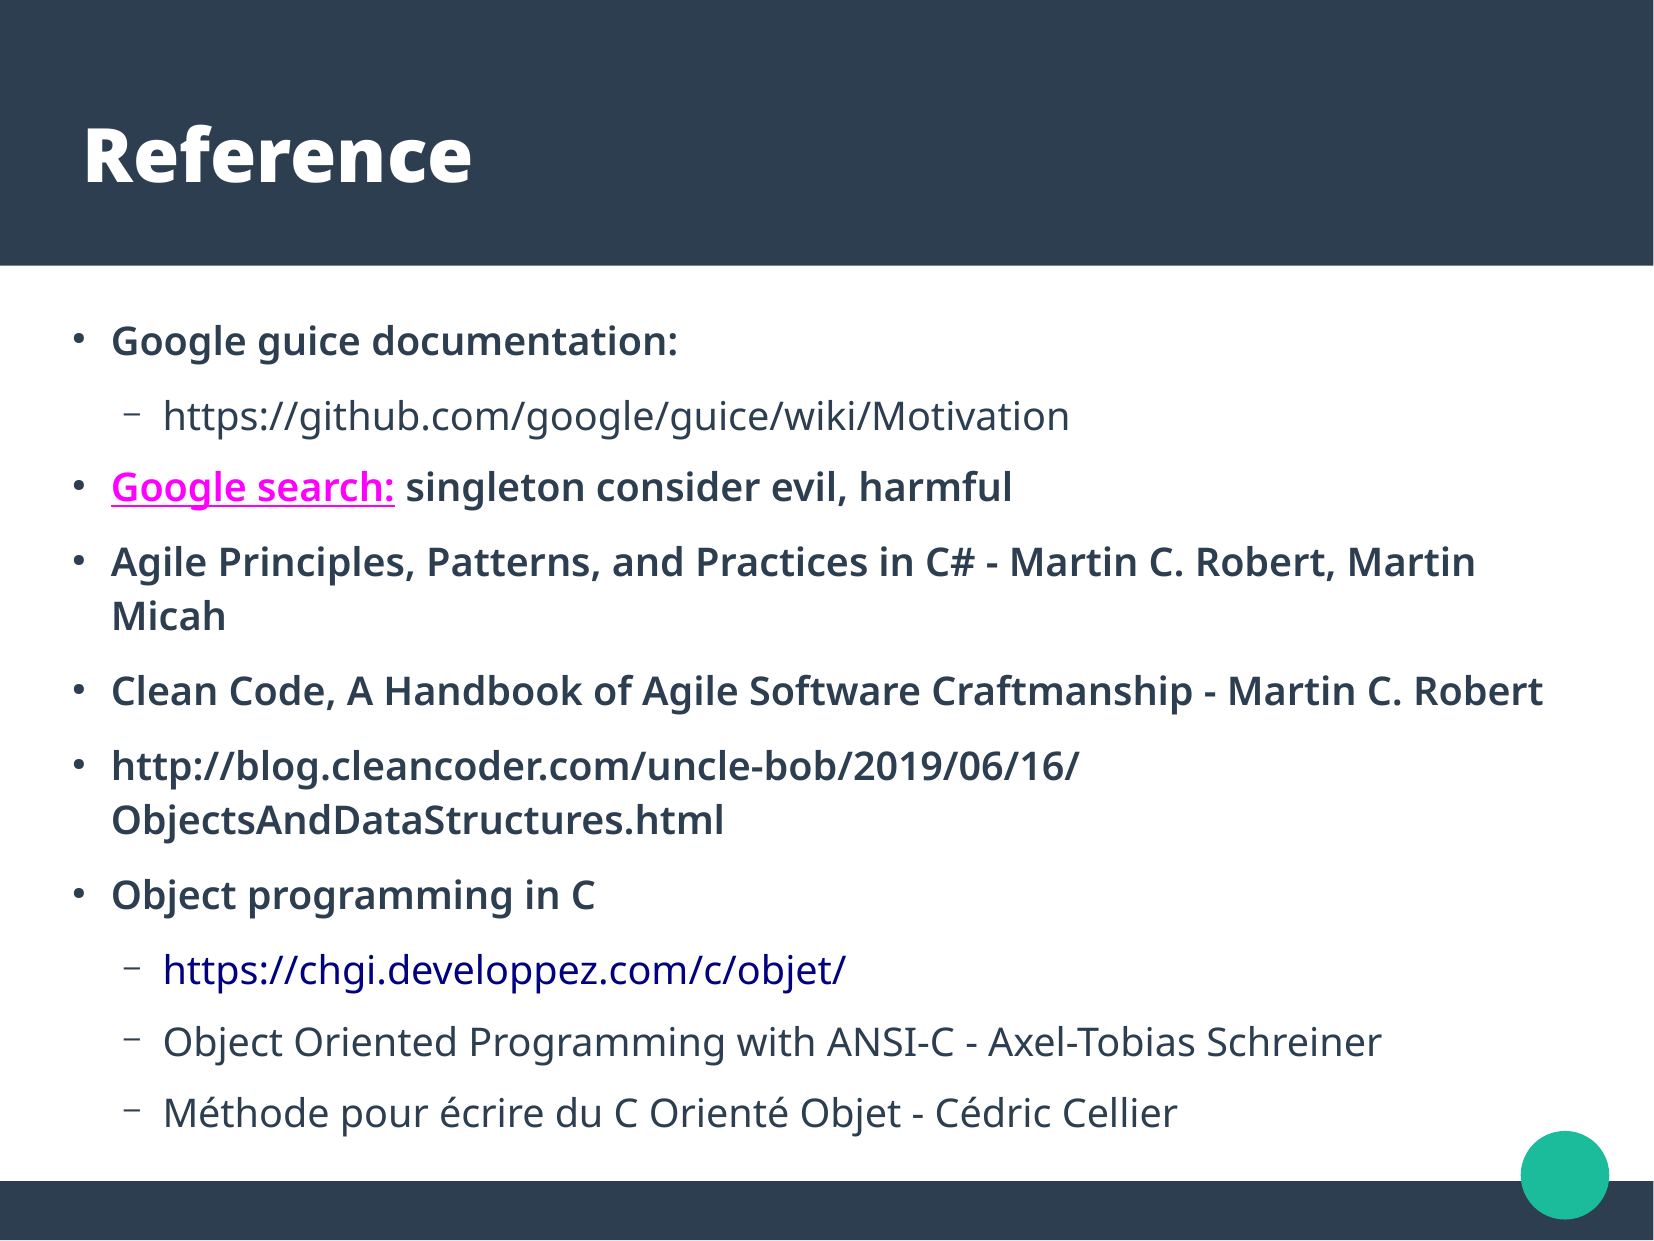

# Reference
Google guice documentation:
https://github.com/google/guice/wiki/Motivation
Google search: singleton consider evil, harmful
Agile Principles, Patterns, and Practices in C# - Martin C. Robert, Martin Micah
Clean Code, A Handbook of Agile Software Craftmanship - Martin C. Robert
http://blog.cleancoder.com/uncle-bob/2019/06/16/ObjectsAndDataStructures.html
Object programming in C
https://chgi.developpez.com/c/objet/
Object Oriented Programming with ANSI-C - Axel-Tobias Schreiner
Méthode pour écrire du C Orienté Objet - Cédric Cellier